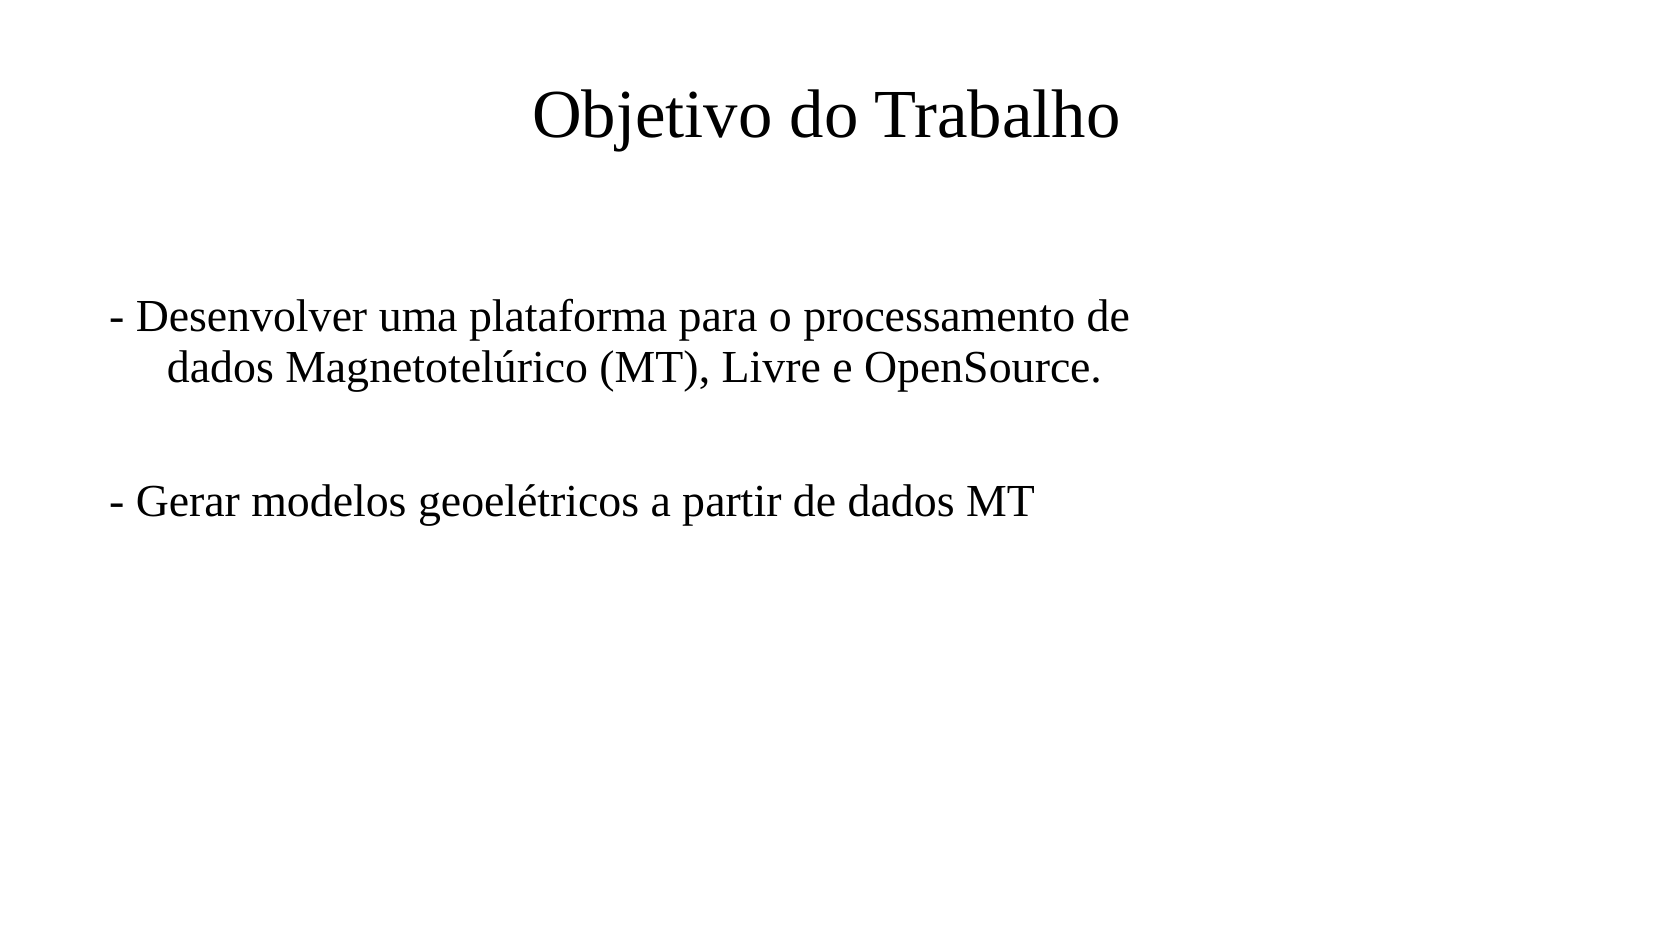

# Objetivo do Trabalho
- Desenvolver uma plataforma para o processamento de
 dados Magnetotelúrico (MT), Livre e OpenSource.
- Gerar modelos geoelétricos a partir de dados MT